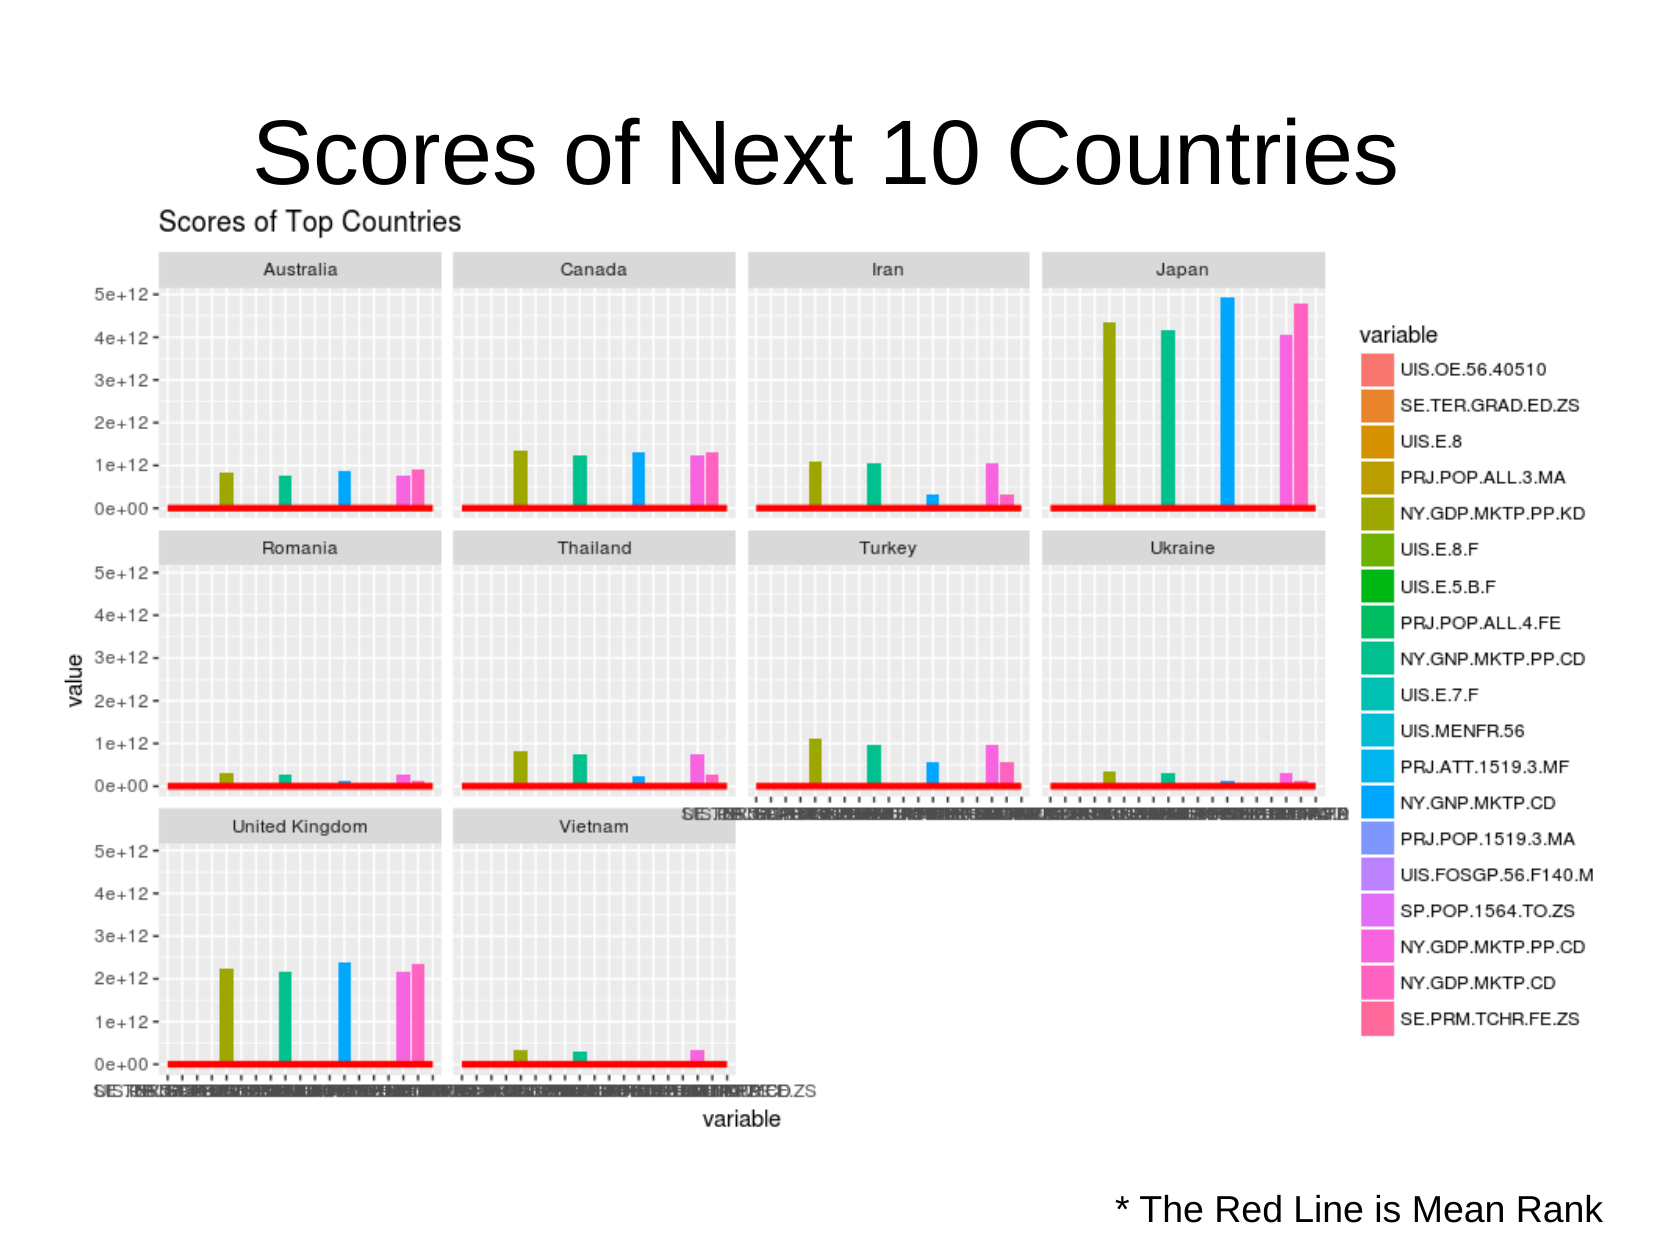

# Scores of Next 10 Countries
* The Red Line is Mean Rank